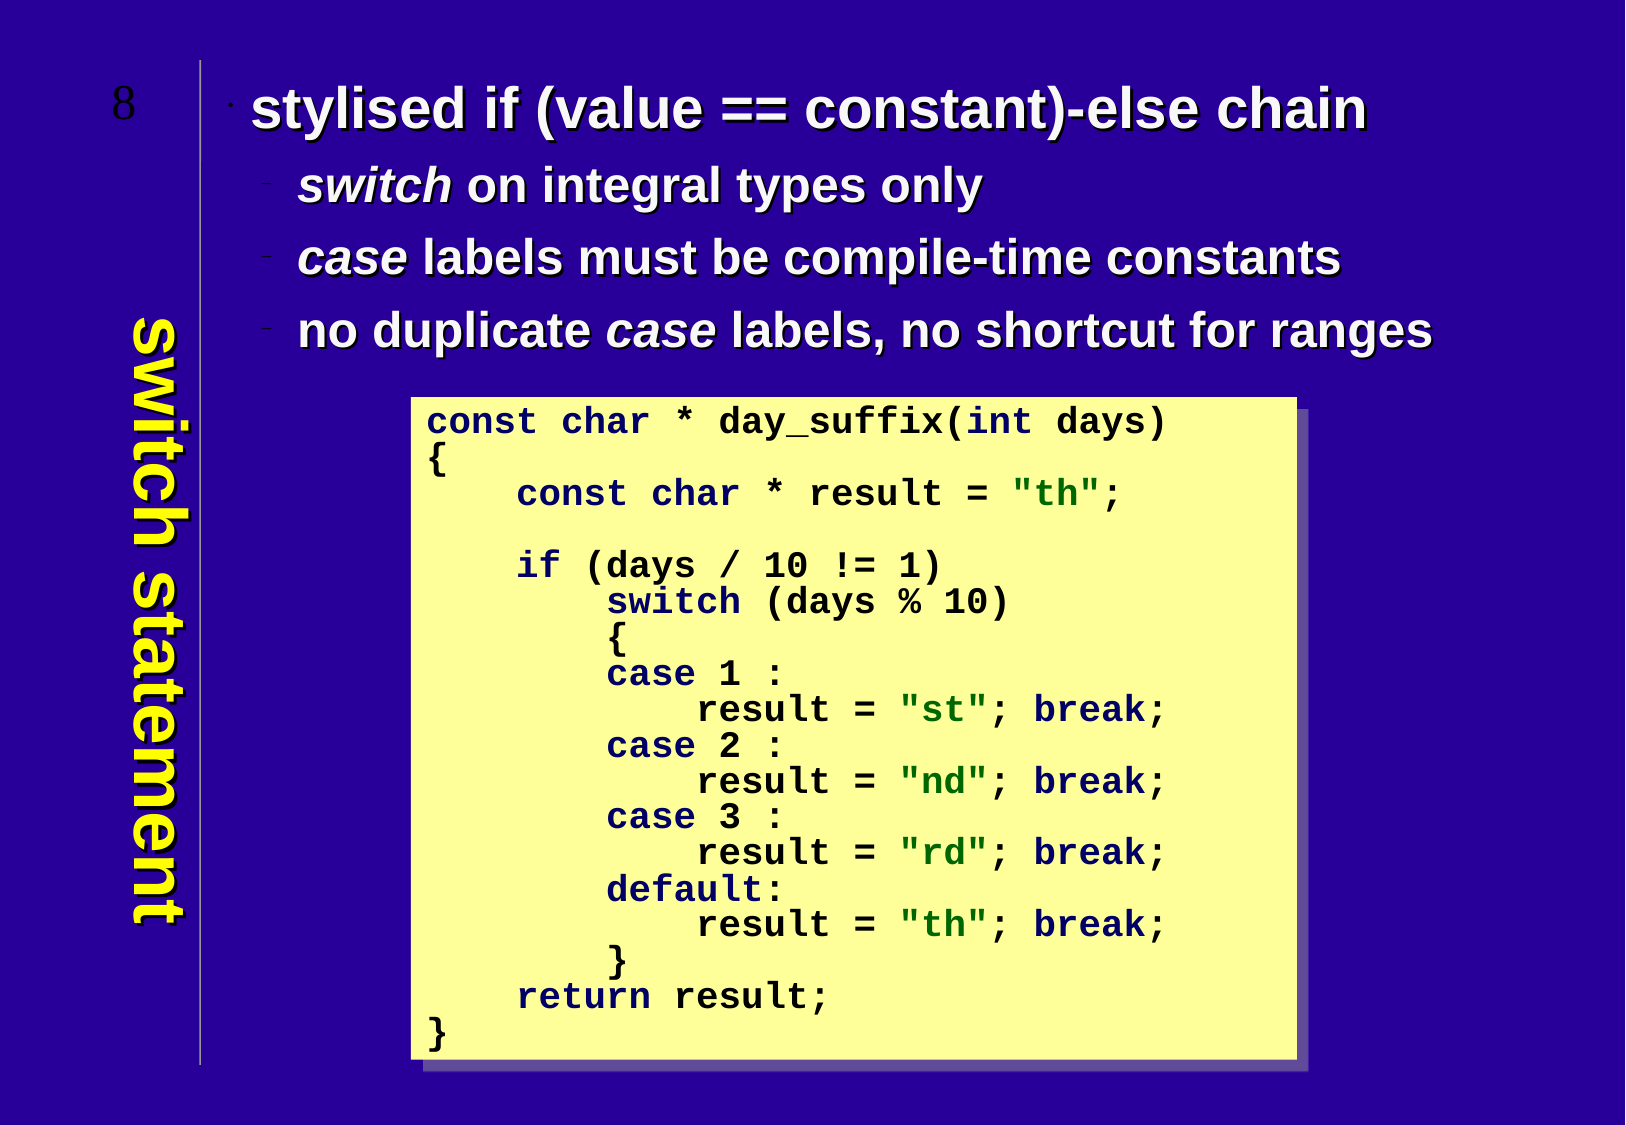

8
 stylised if (value == constant)-else chain
switch on integral types only
case labels must be compile-time constants
no duplicate case labels, no shortcut for ranges
# switch statement
const char * day_suffix(int days)
{
 const char * result = "th";
 if (days / 10 != 1)
 switch (days % 10)
 {
 case 1 :
 result = "st"; break;
 case 2 :
 result = "nd"; break;
 case 3 :
 result = "rd"; break;
 default:
 result = "th"; break;
 }
 return result;
}